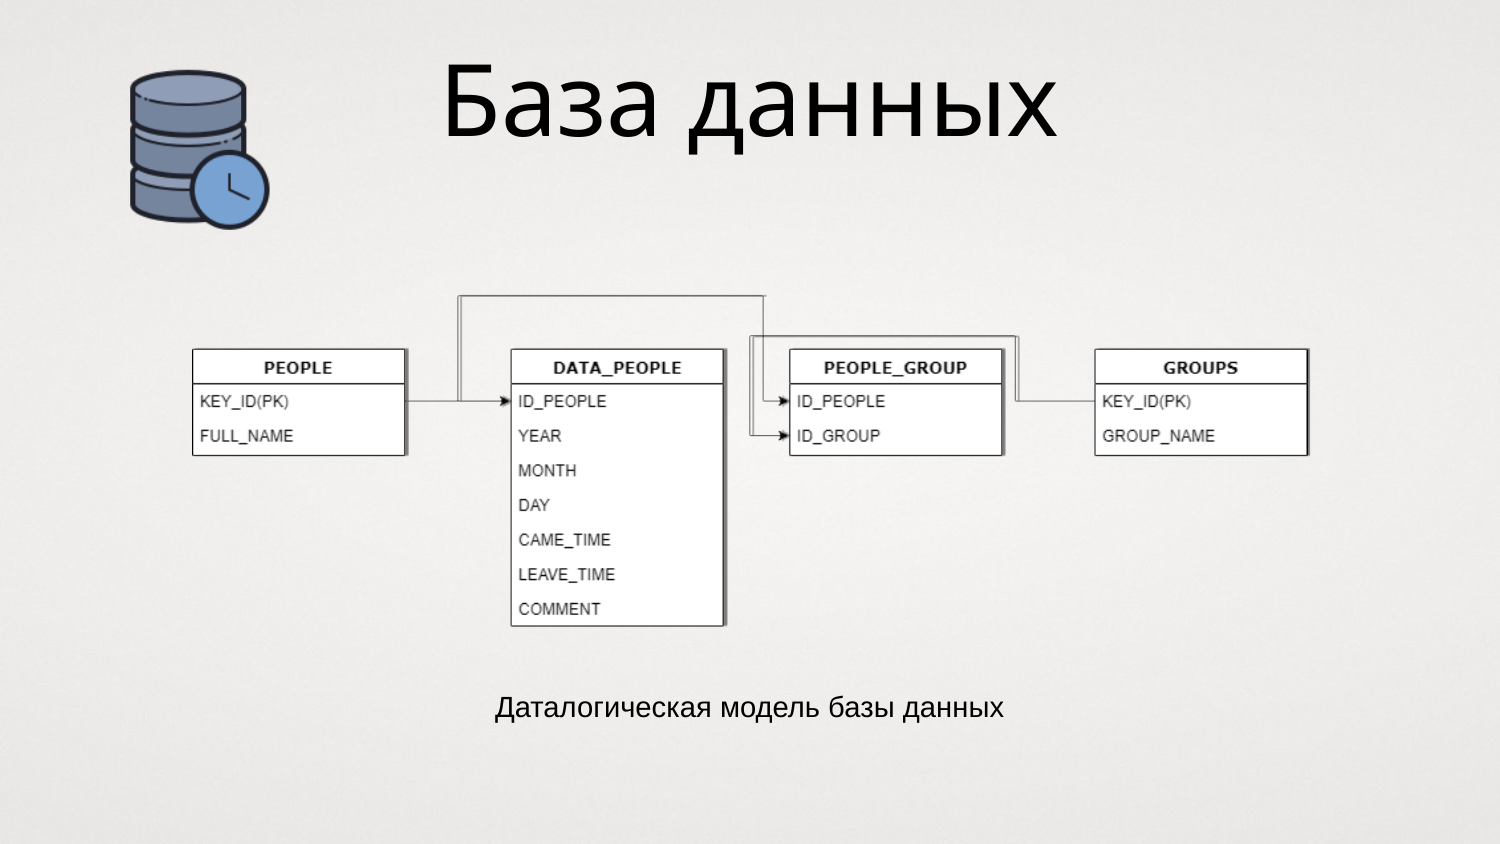

# База данных
Даталогическая модель базы данных